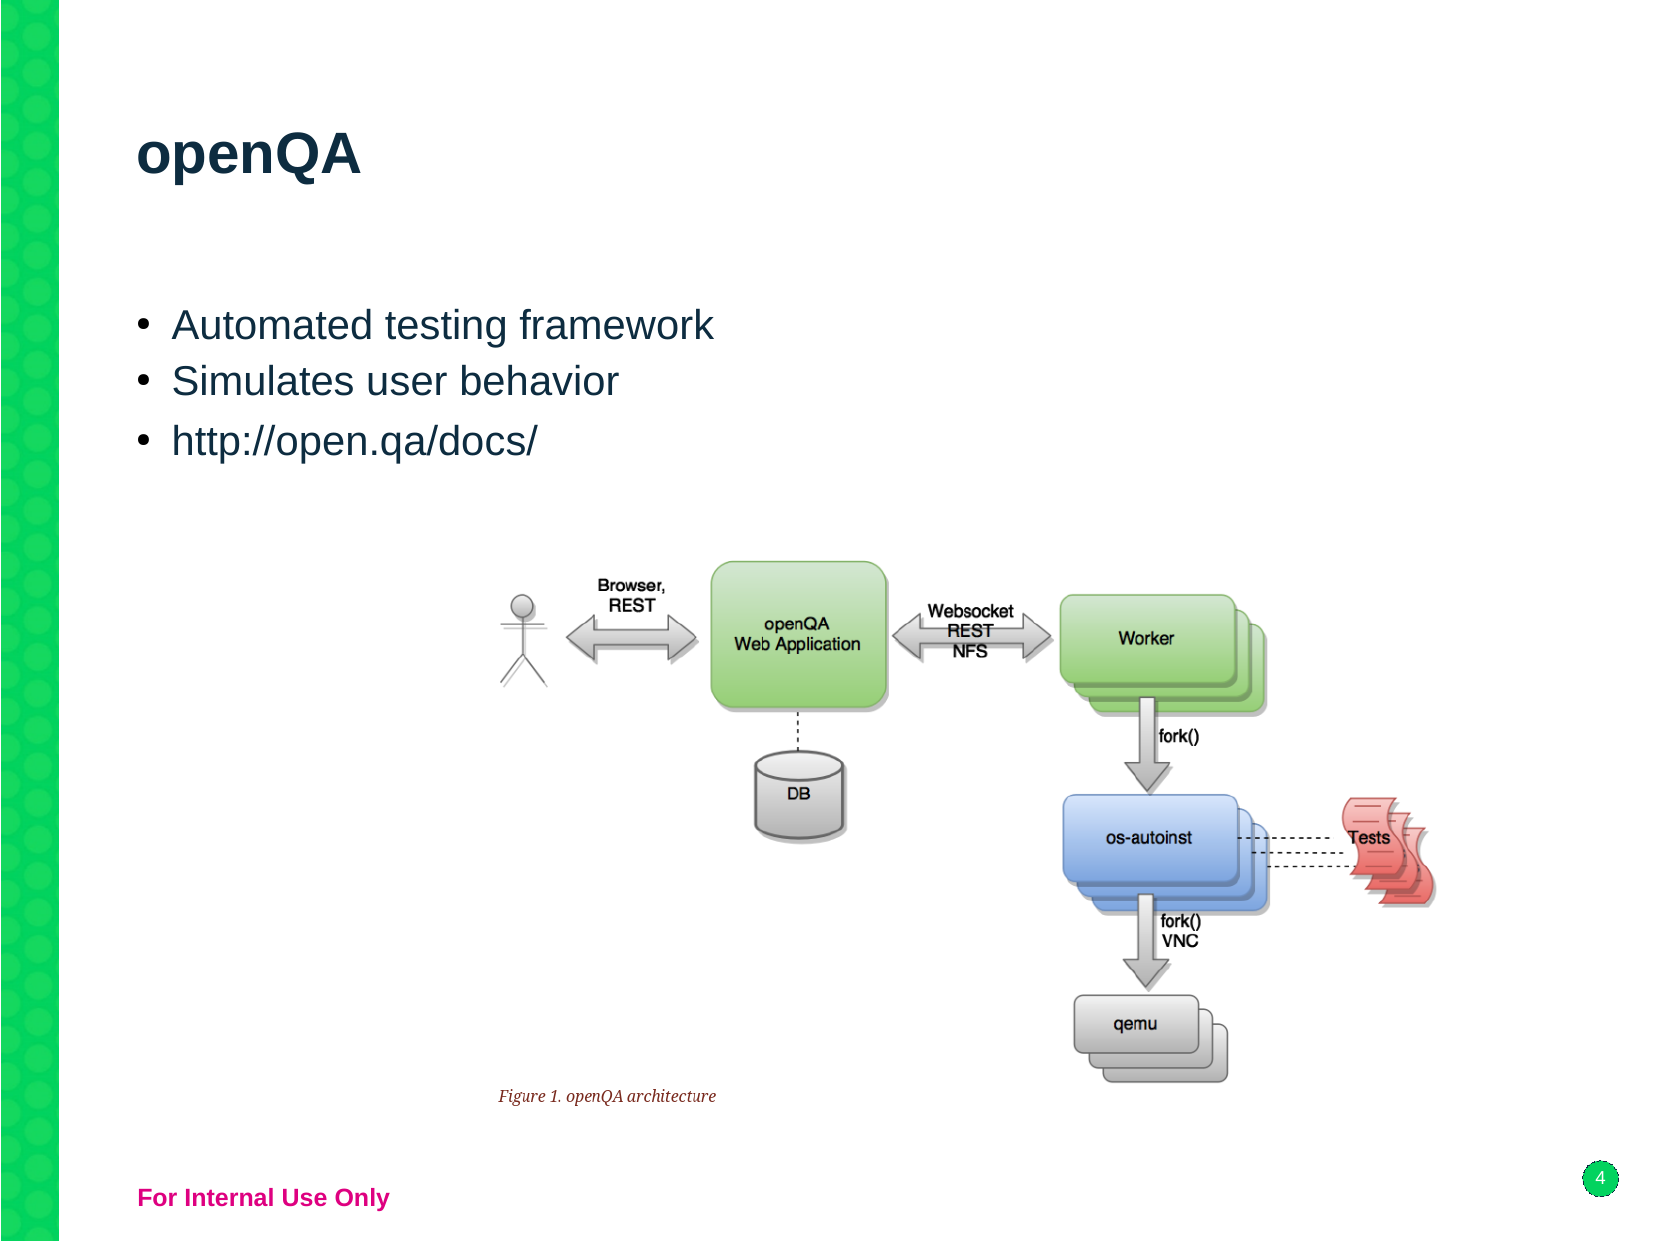

# openQA
Automated testing framework
Simulates user behavior
http://open.qa/docs/
4
For Internal Use Only